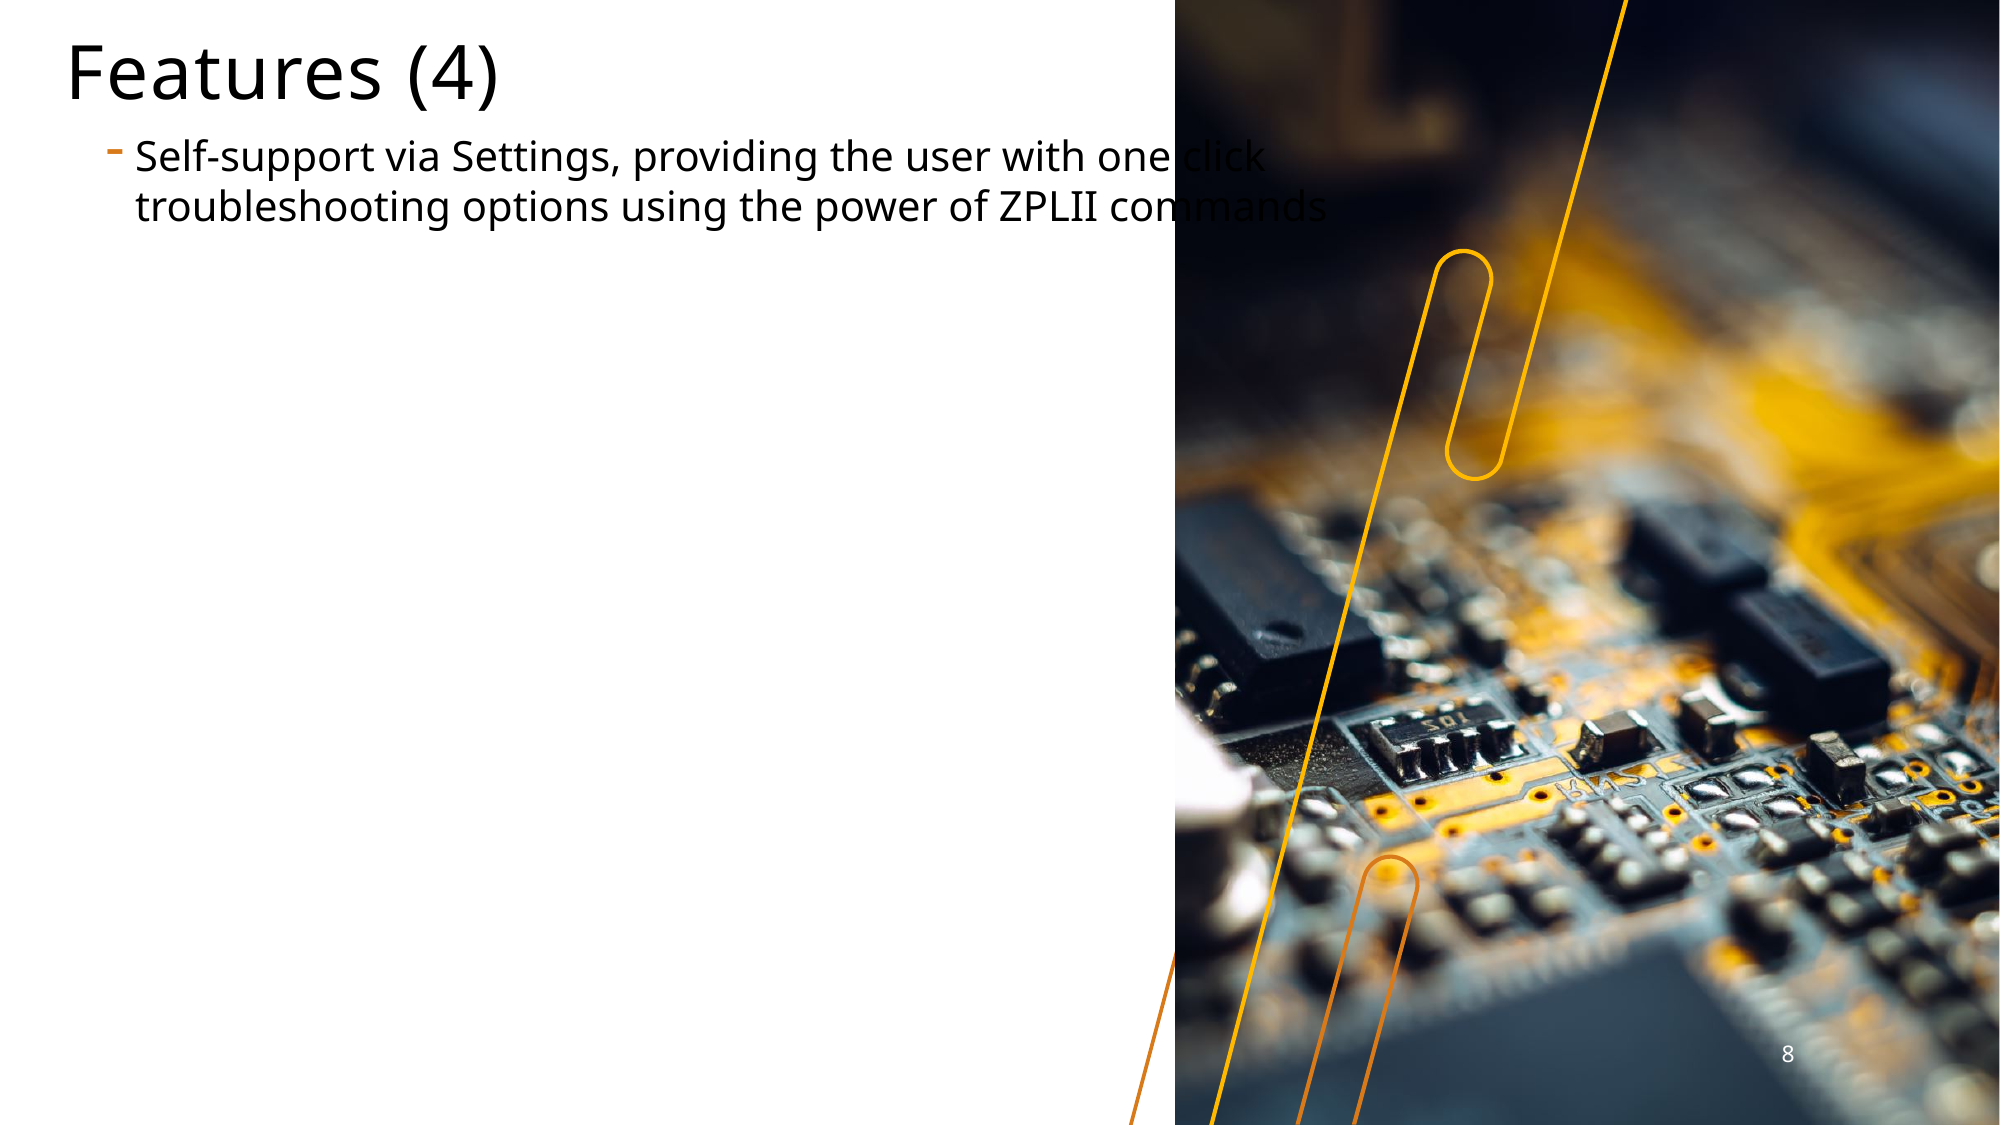

# Features (4)
-
Self-support via Settings, providing the user with one click troubleshooting options using the power of ZPLII commands